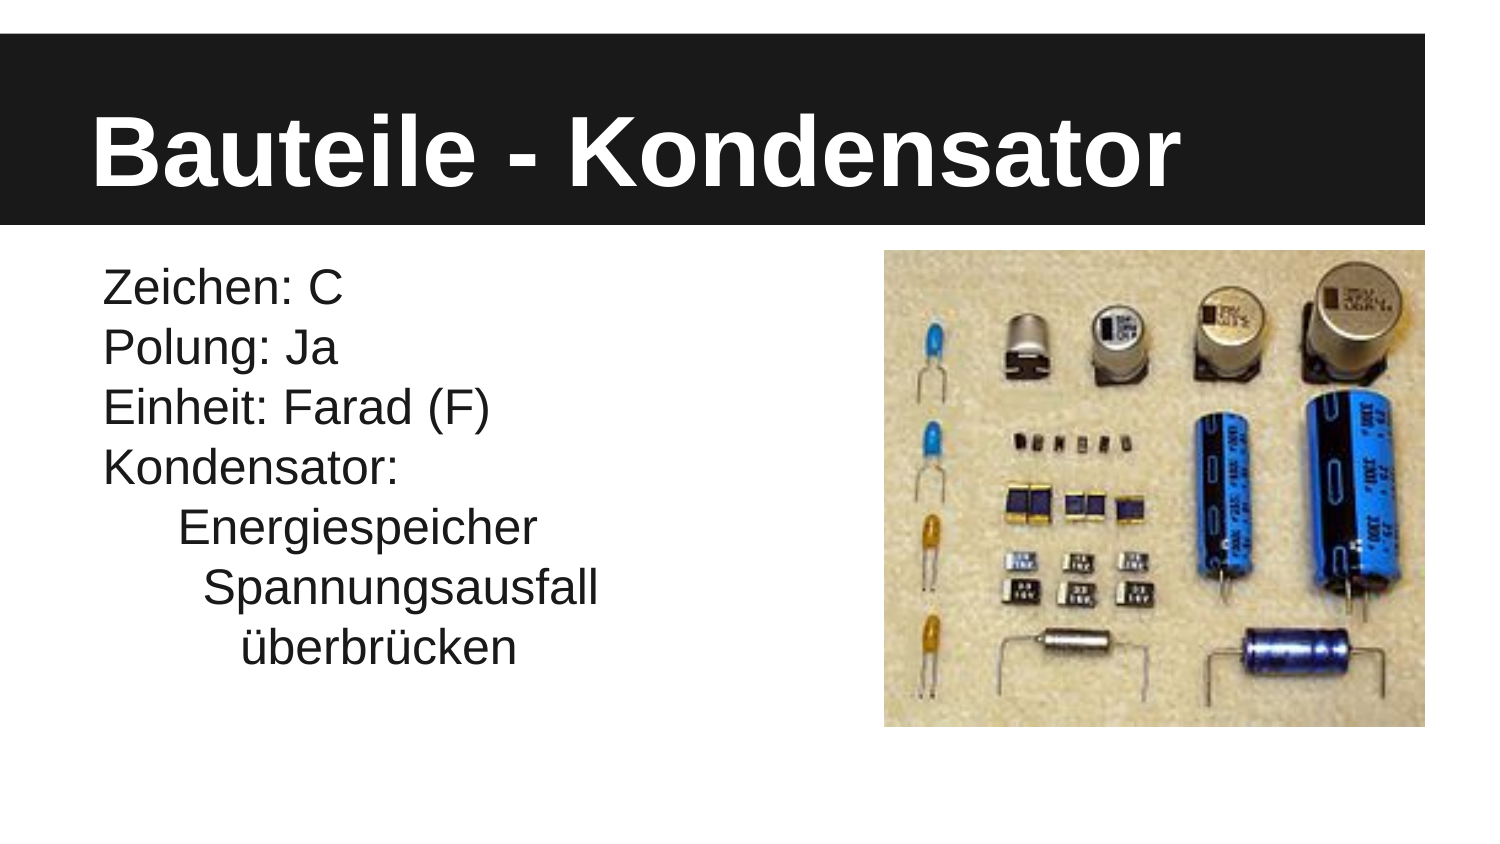

# Bauteile - Kondensator
Zeichen: C
Polung: Ja
Einheit: Farad (F)
Kondensator:
Energiespeicher
Spannungsausfall
überbrücken